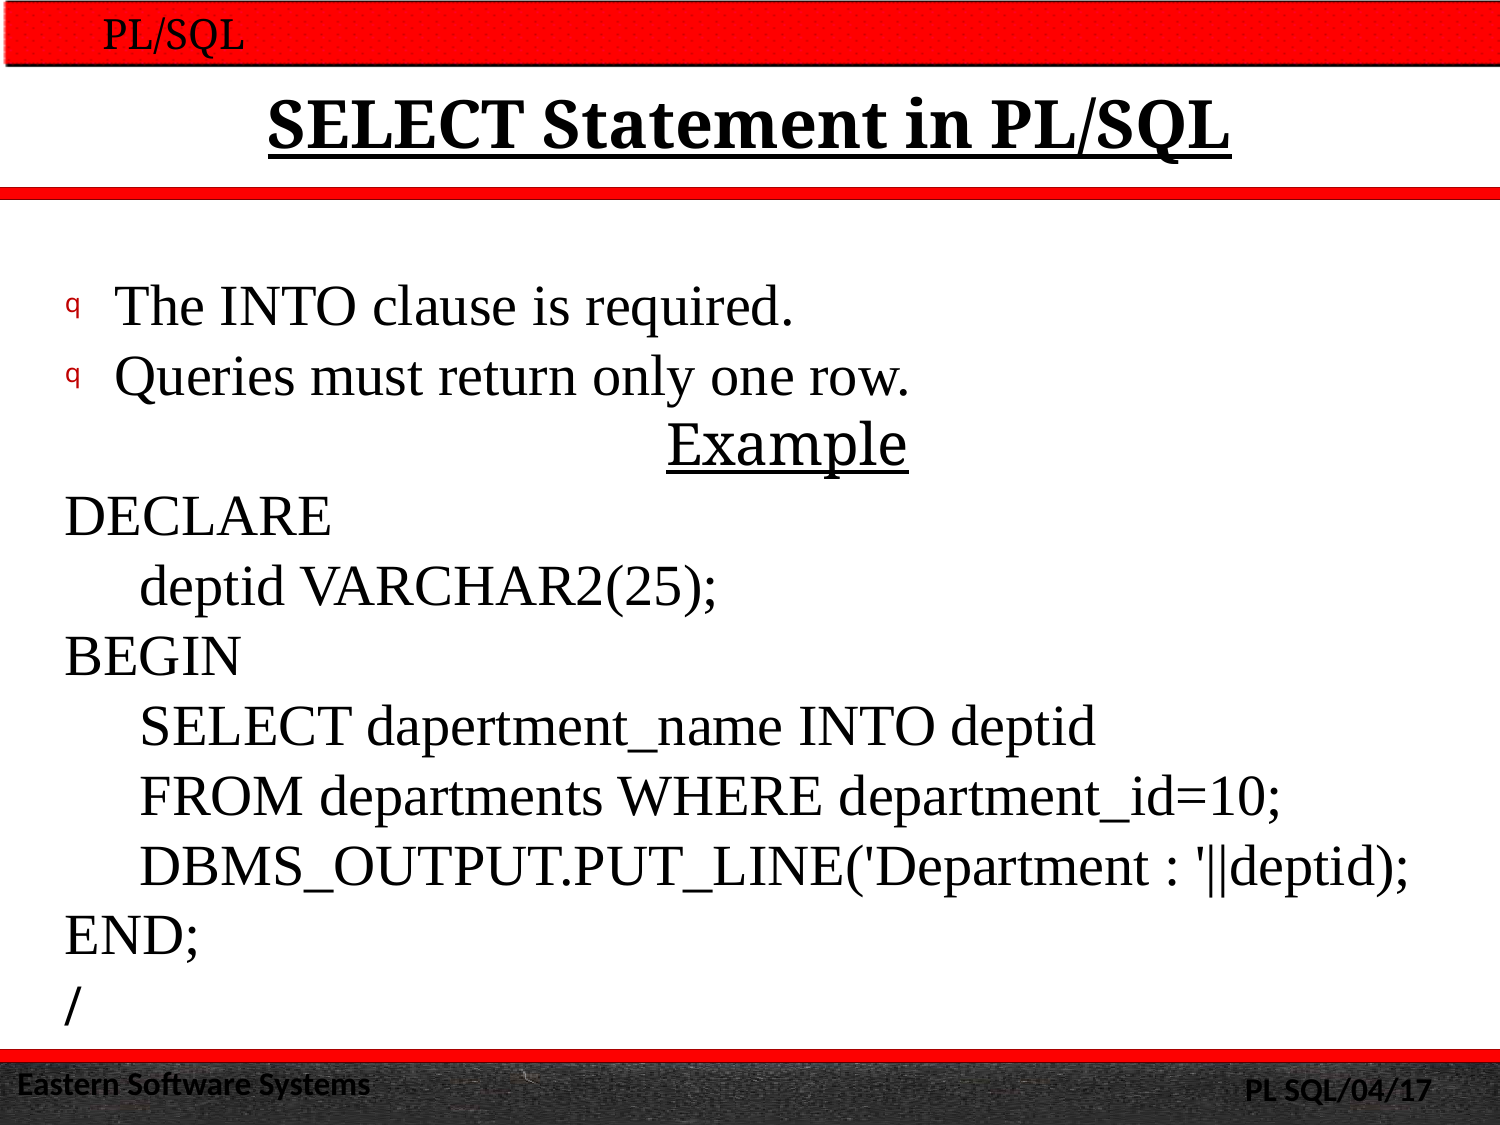

PL/SQL
SELECT Statement in PL/SQL
 The INTO clause is required.
 Queries must return only one row.
Example
DECLARE
	deptid VARCHAR2(25);
BEGIN
	SELECT dapertment_name INTO deptid
	FROM departments WHERE department_id=10;
	DBMS_OUTPUT.PUT_LINE('Department : '||deptid);
END;
/
Eastern Software Systems
				 PL SQL/04/17